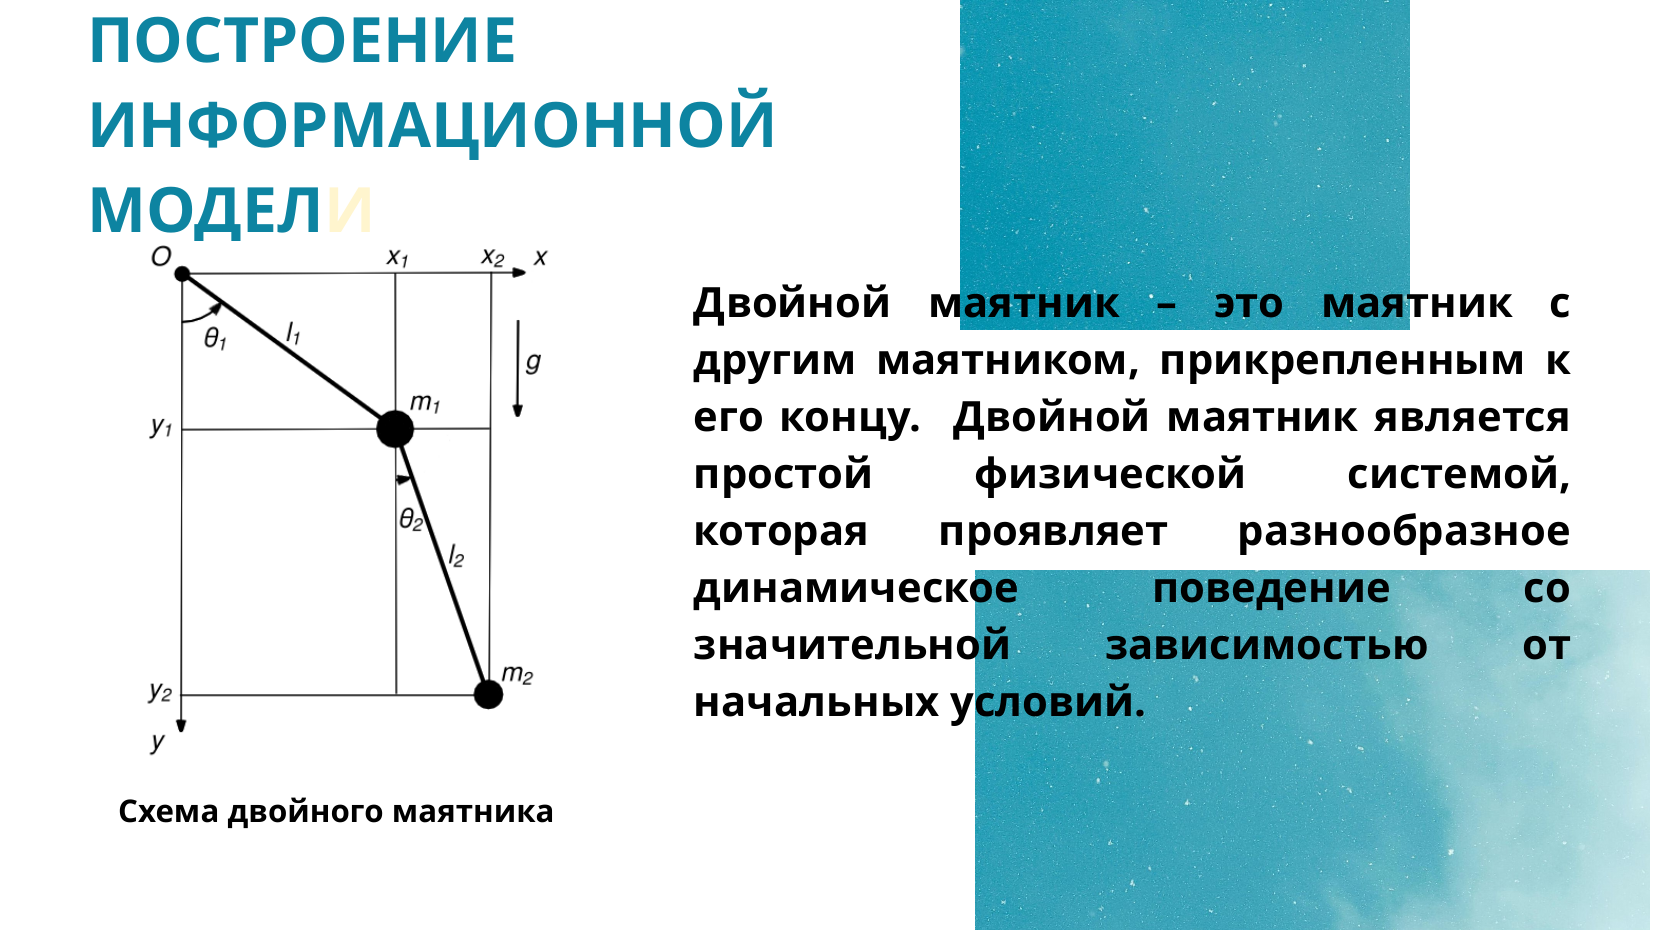

# ПОСТРОЕНИЕ ИНФОРМАЦИОННОЙ МОДЕЛИ
Двойной маятник – это маятник с другим маятником, прикрепленным к его концу. Двойной маятник является простой физической системой, которая проявляет разнообразное динамическое поведение со значительной зависимостью от начальных условий.
Схема двойного маятника